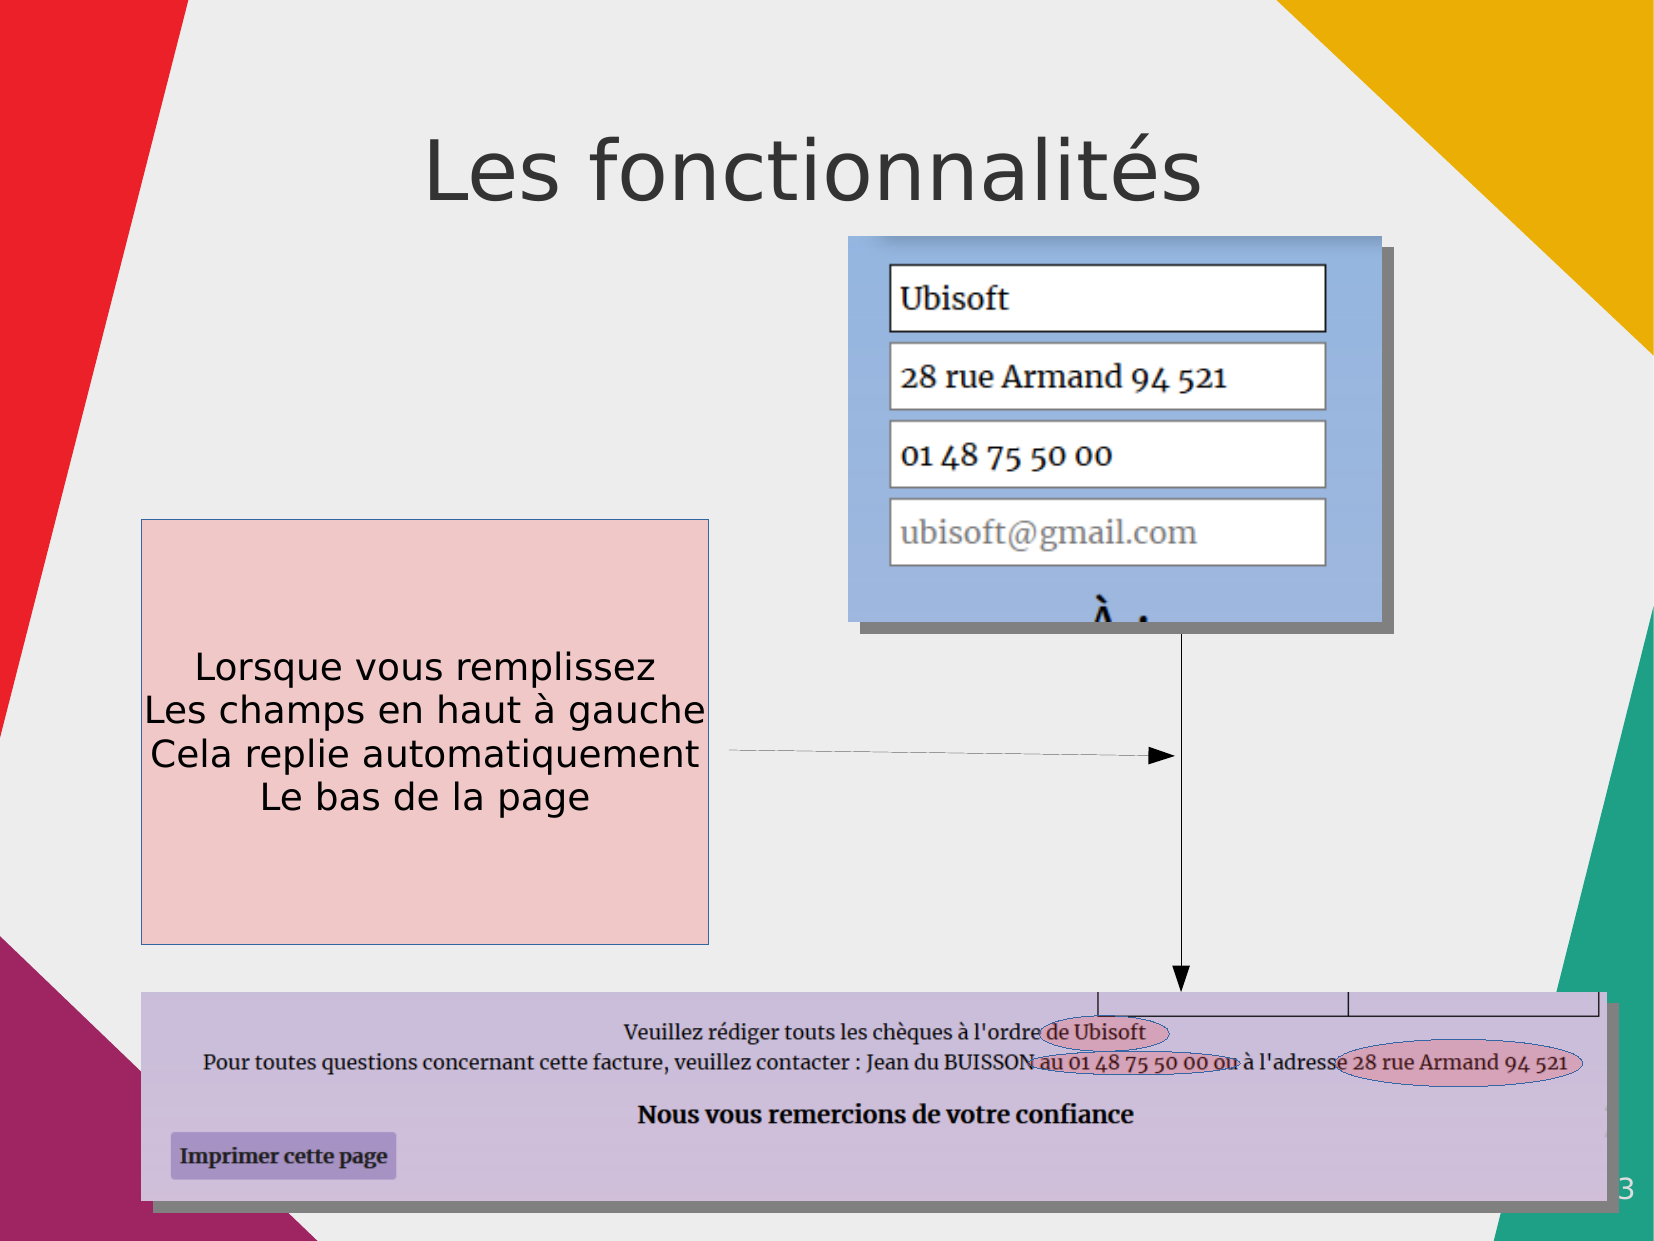

# Les fonctionnalités
Lorsque vous remplissez
Les champs en haut à gauche
Cela replie automatiquement
Le bas de la page
3